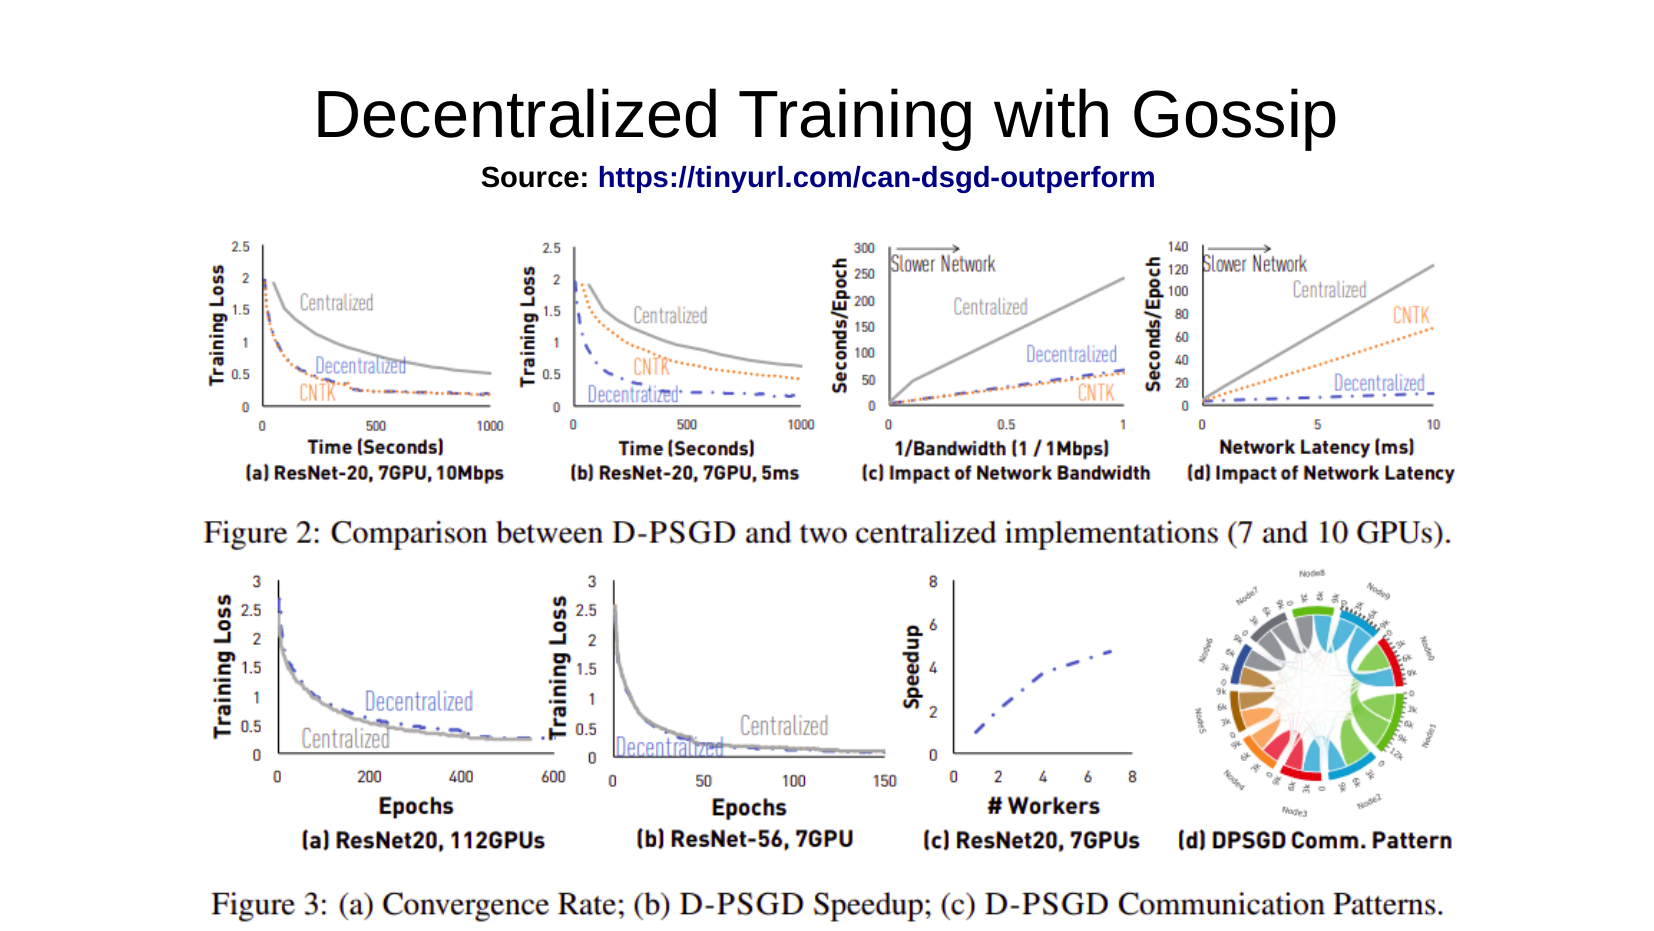

# Decentralized Training with Gossip
Source: https://tinyurl.com/can-dsgd-outperform